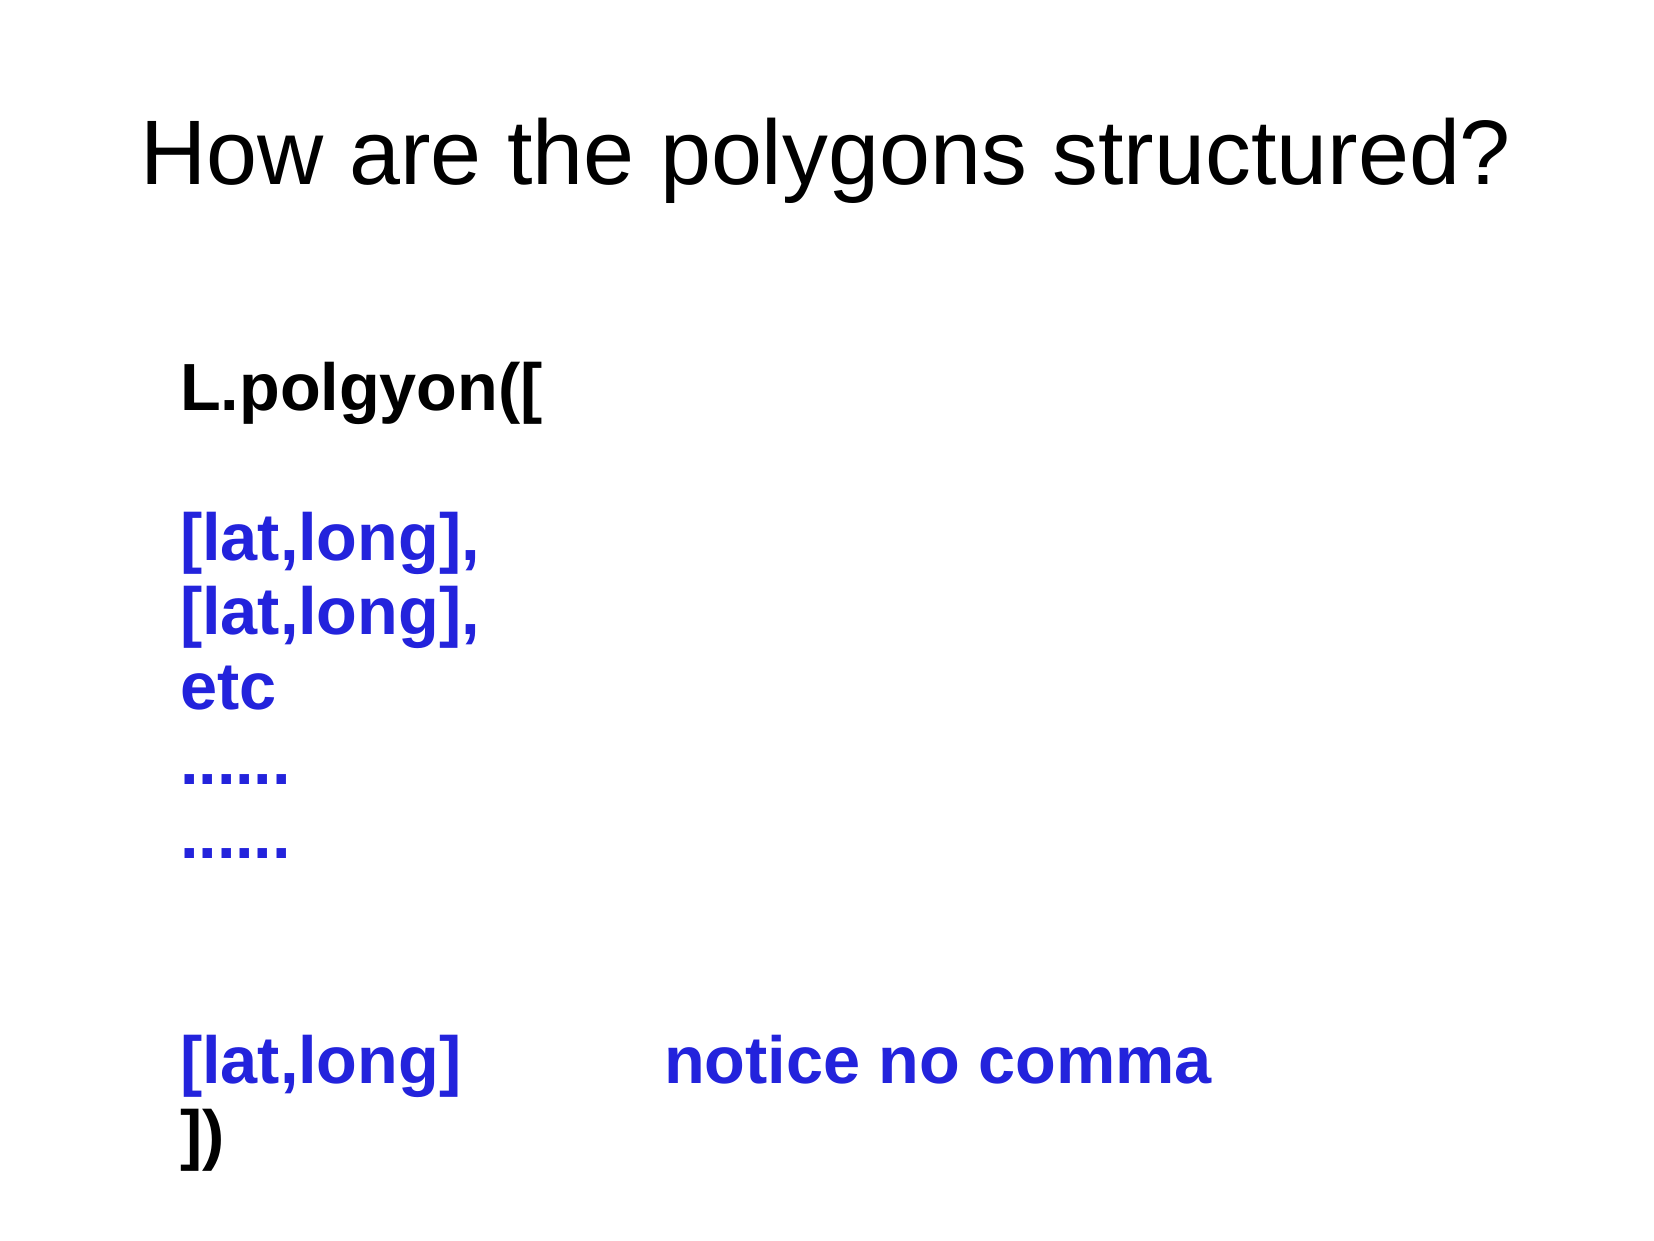

# How are the polygons structured?
L.polgyon([
[lat,long],
[lat,long],
etc
......
......
[lat,long] notice no comma
])